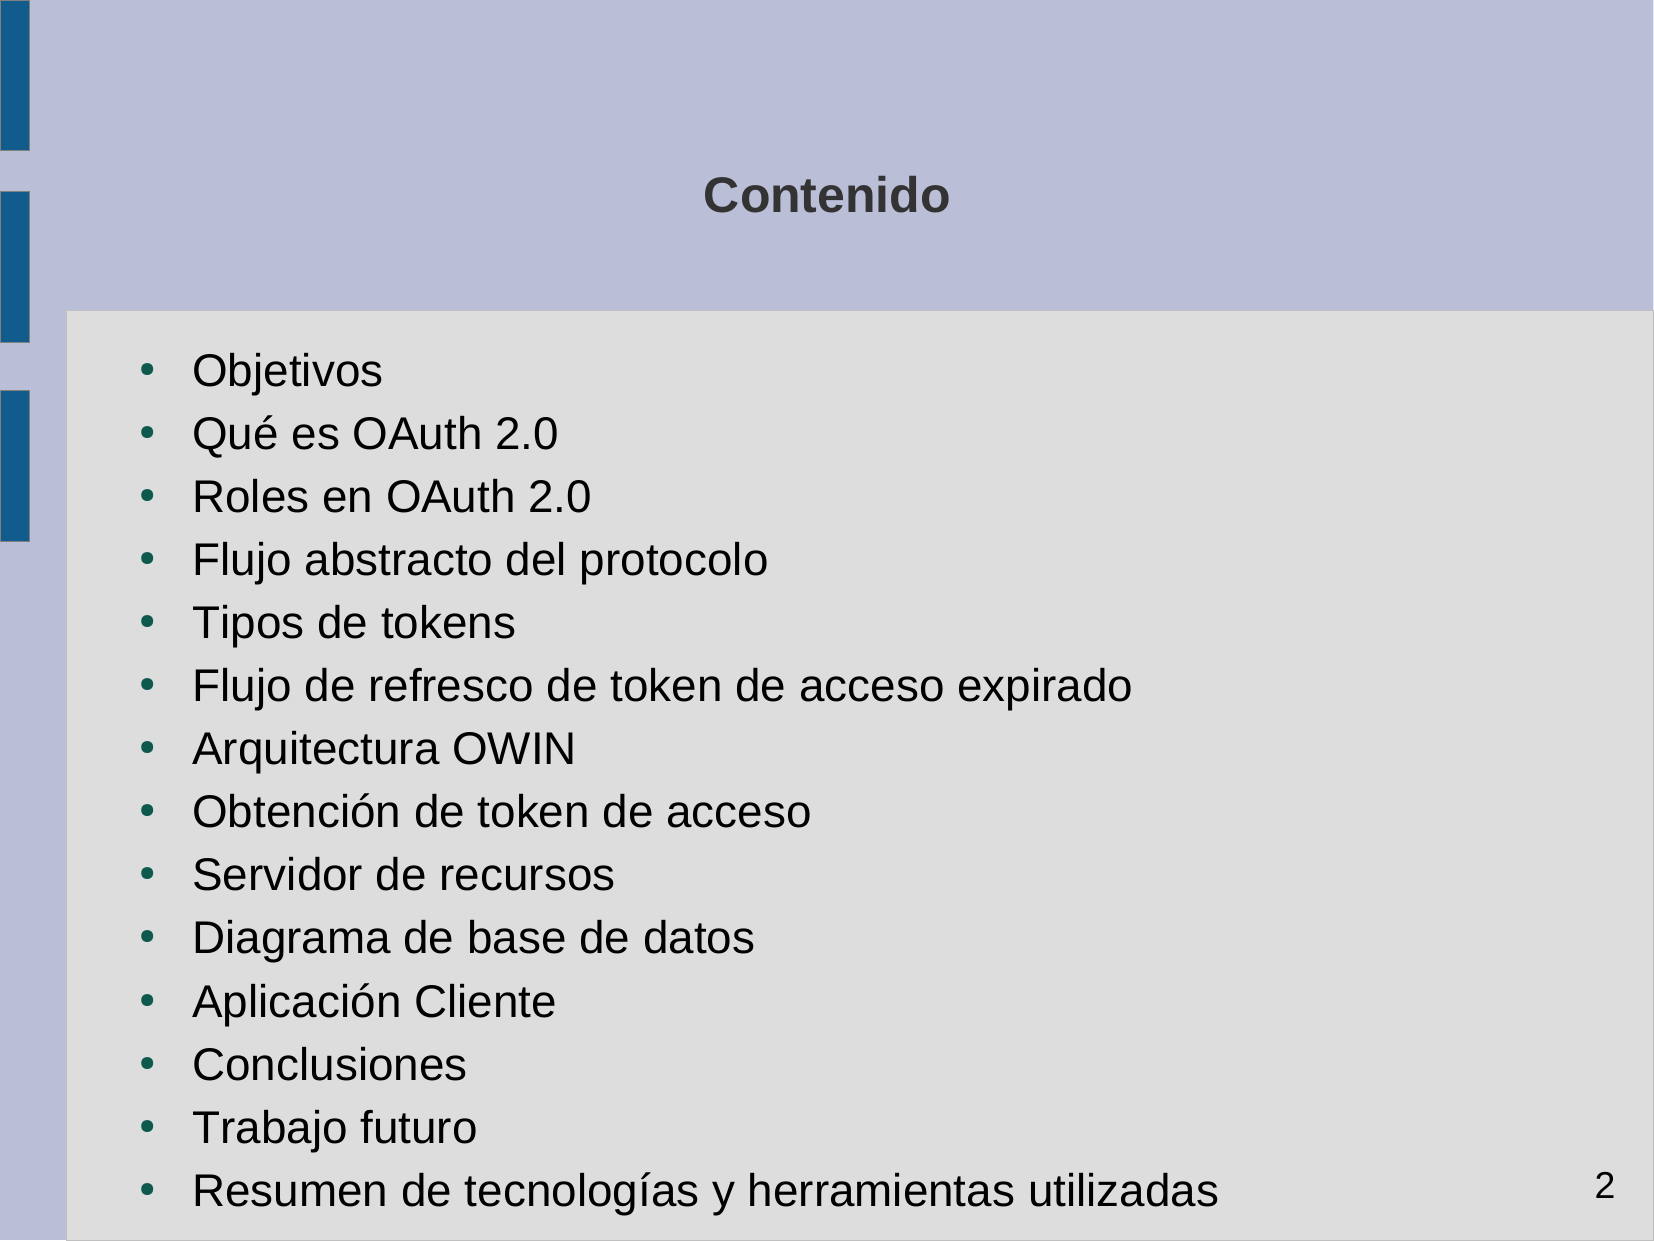

# Contenido
Objetivos
Qué es OAuth 2.0
Roles en OAuth 2.0
Flujo abstracto del protocolo
Tipos de tokens
Flujo de refresco de token de acceso expirado
Arquitectura OWIN
Obtención de token de acceso
Servidor de recursos
Diagrama de base de datos
Aplicación Cliente
Conclusiones
Trabajo futuro
Resumen de tecnologías y herramientas utilizadas